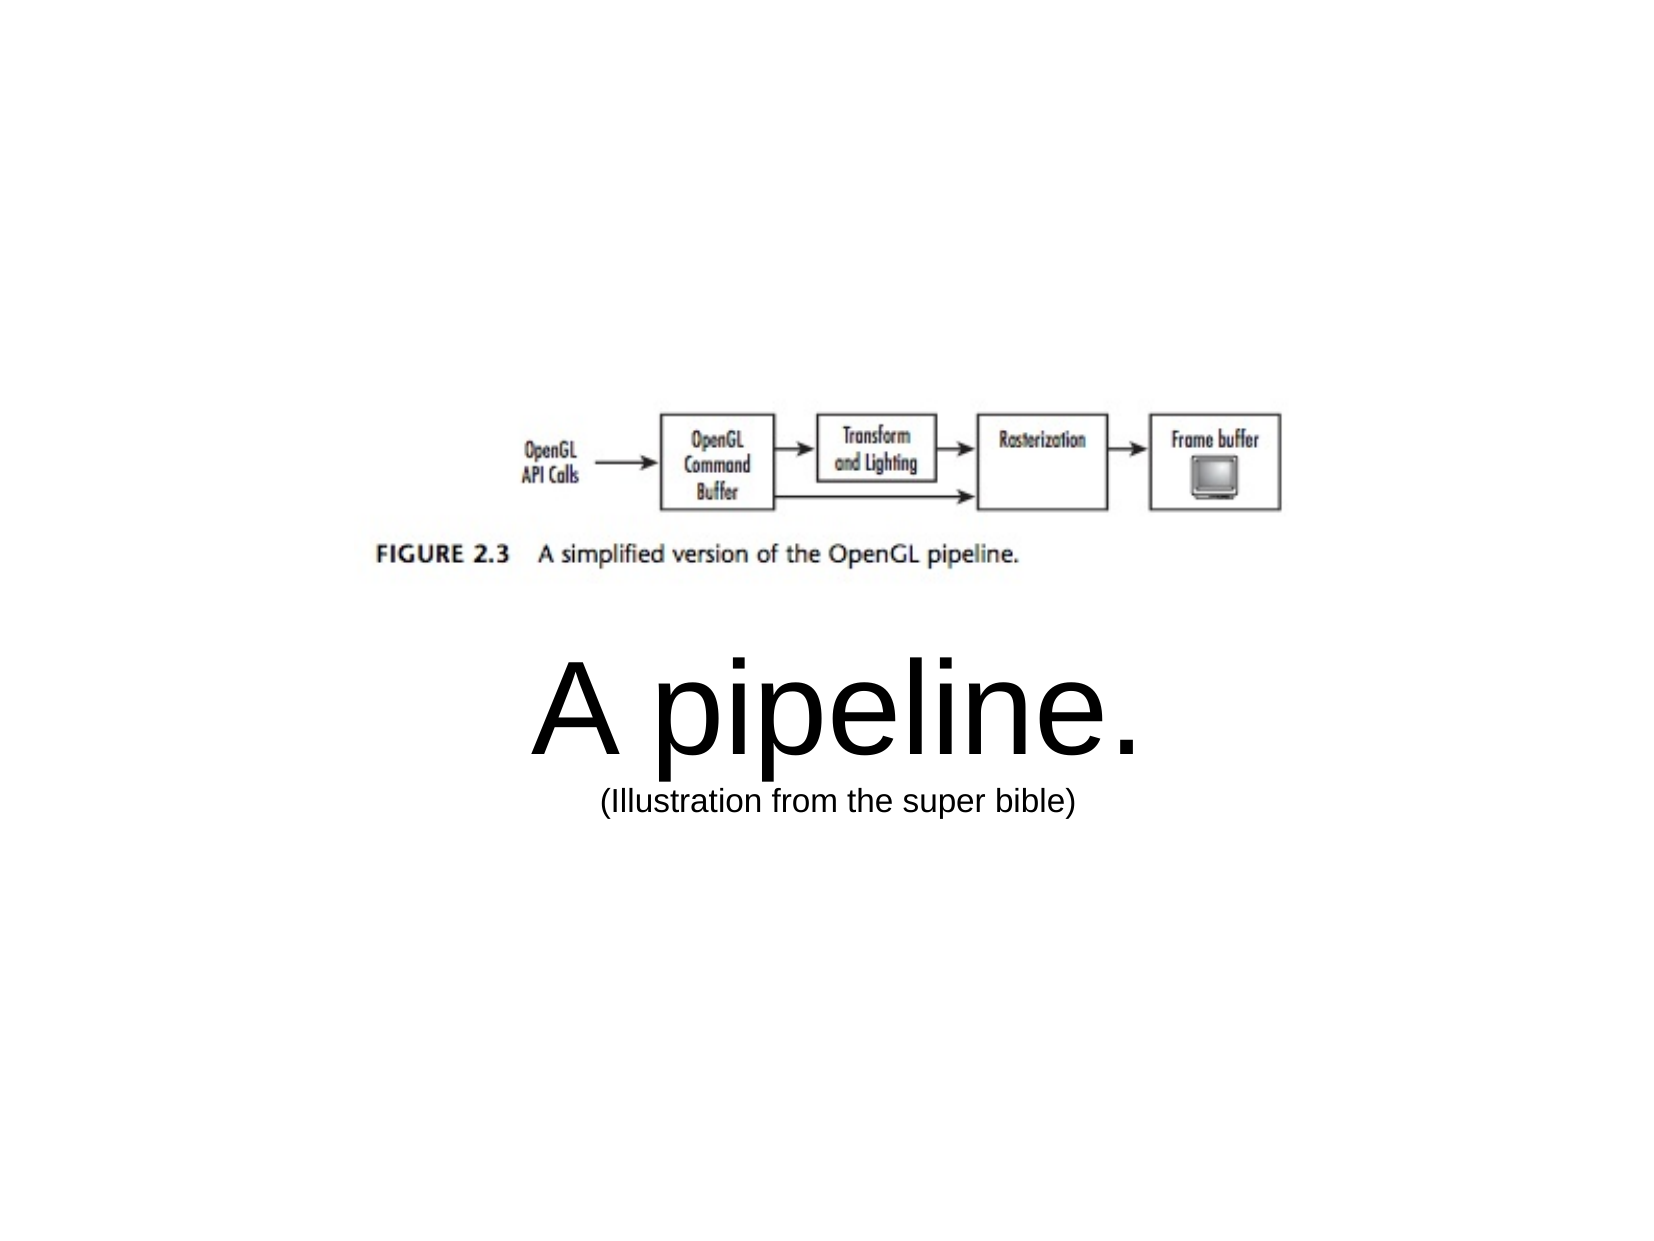

# A pipeline.
(Illustration from the super bible)